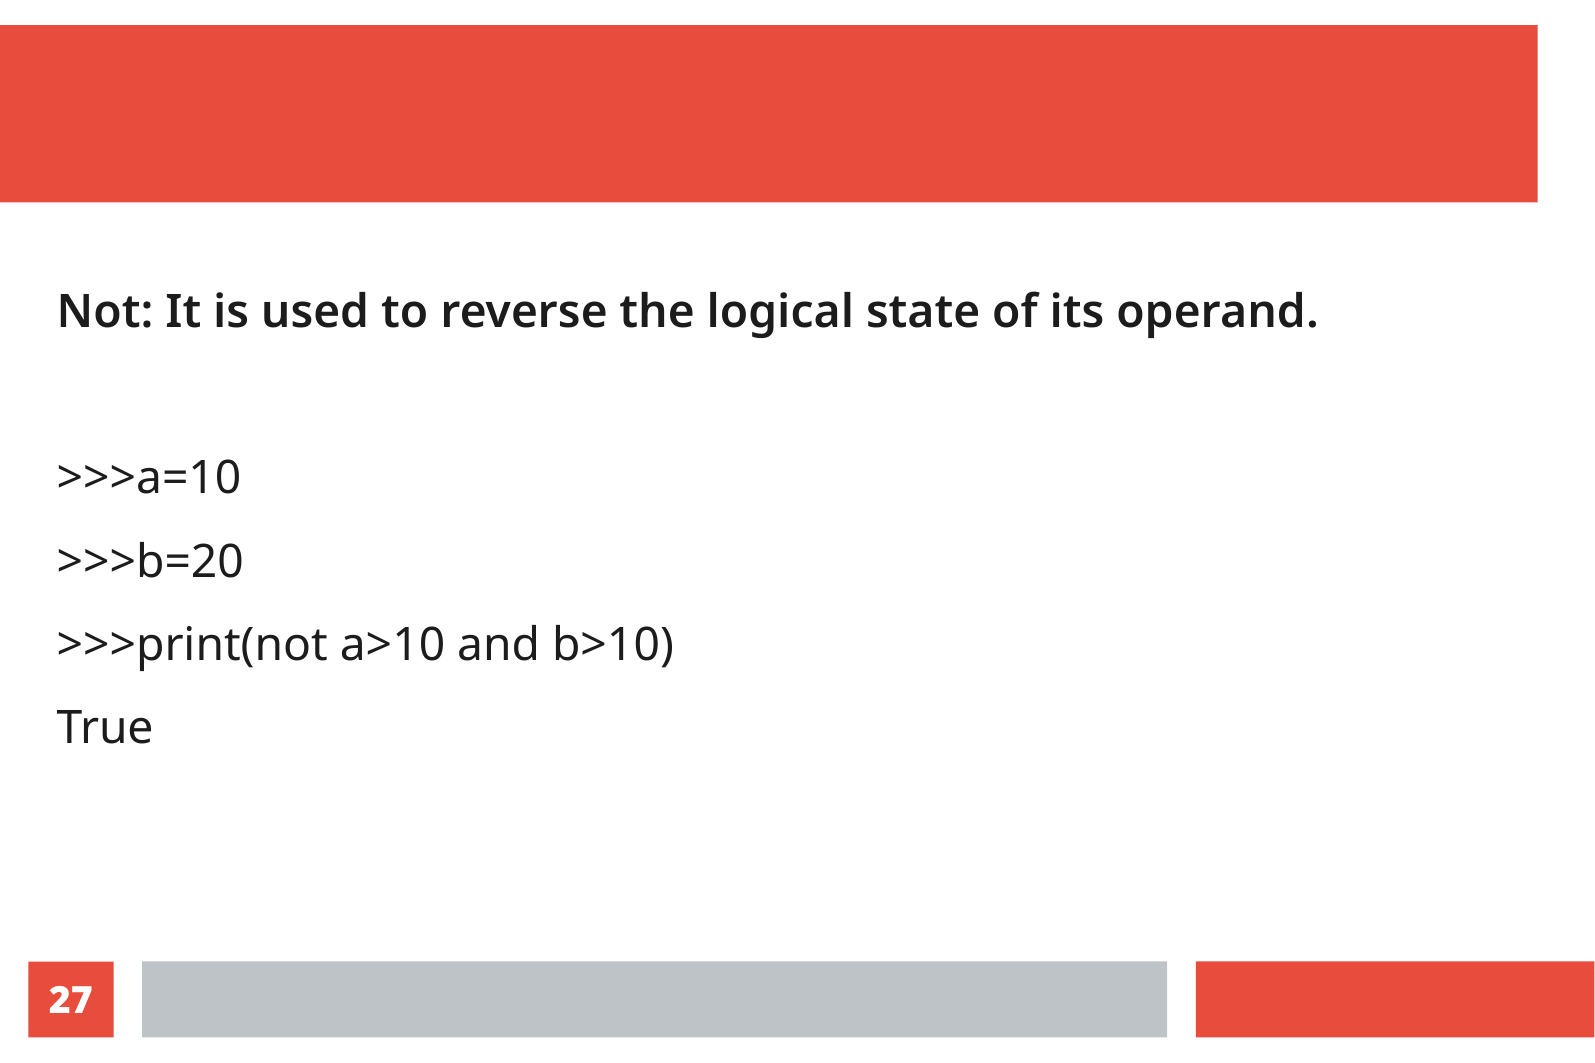

# Not: It is used to reverse the logical state of its operand.
>>>a=10
>>>b=20
>>>print(not a>10 and b>10)
True
27